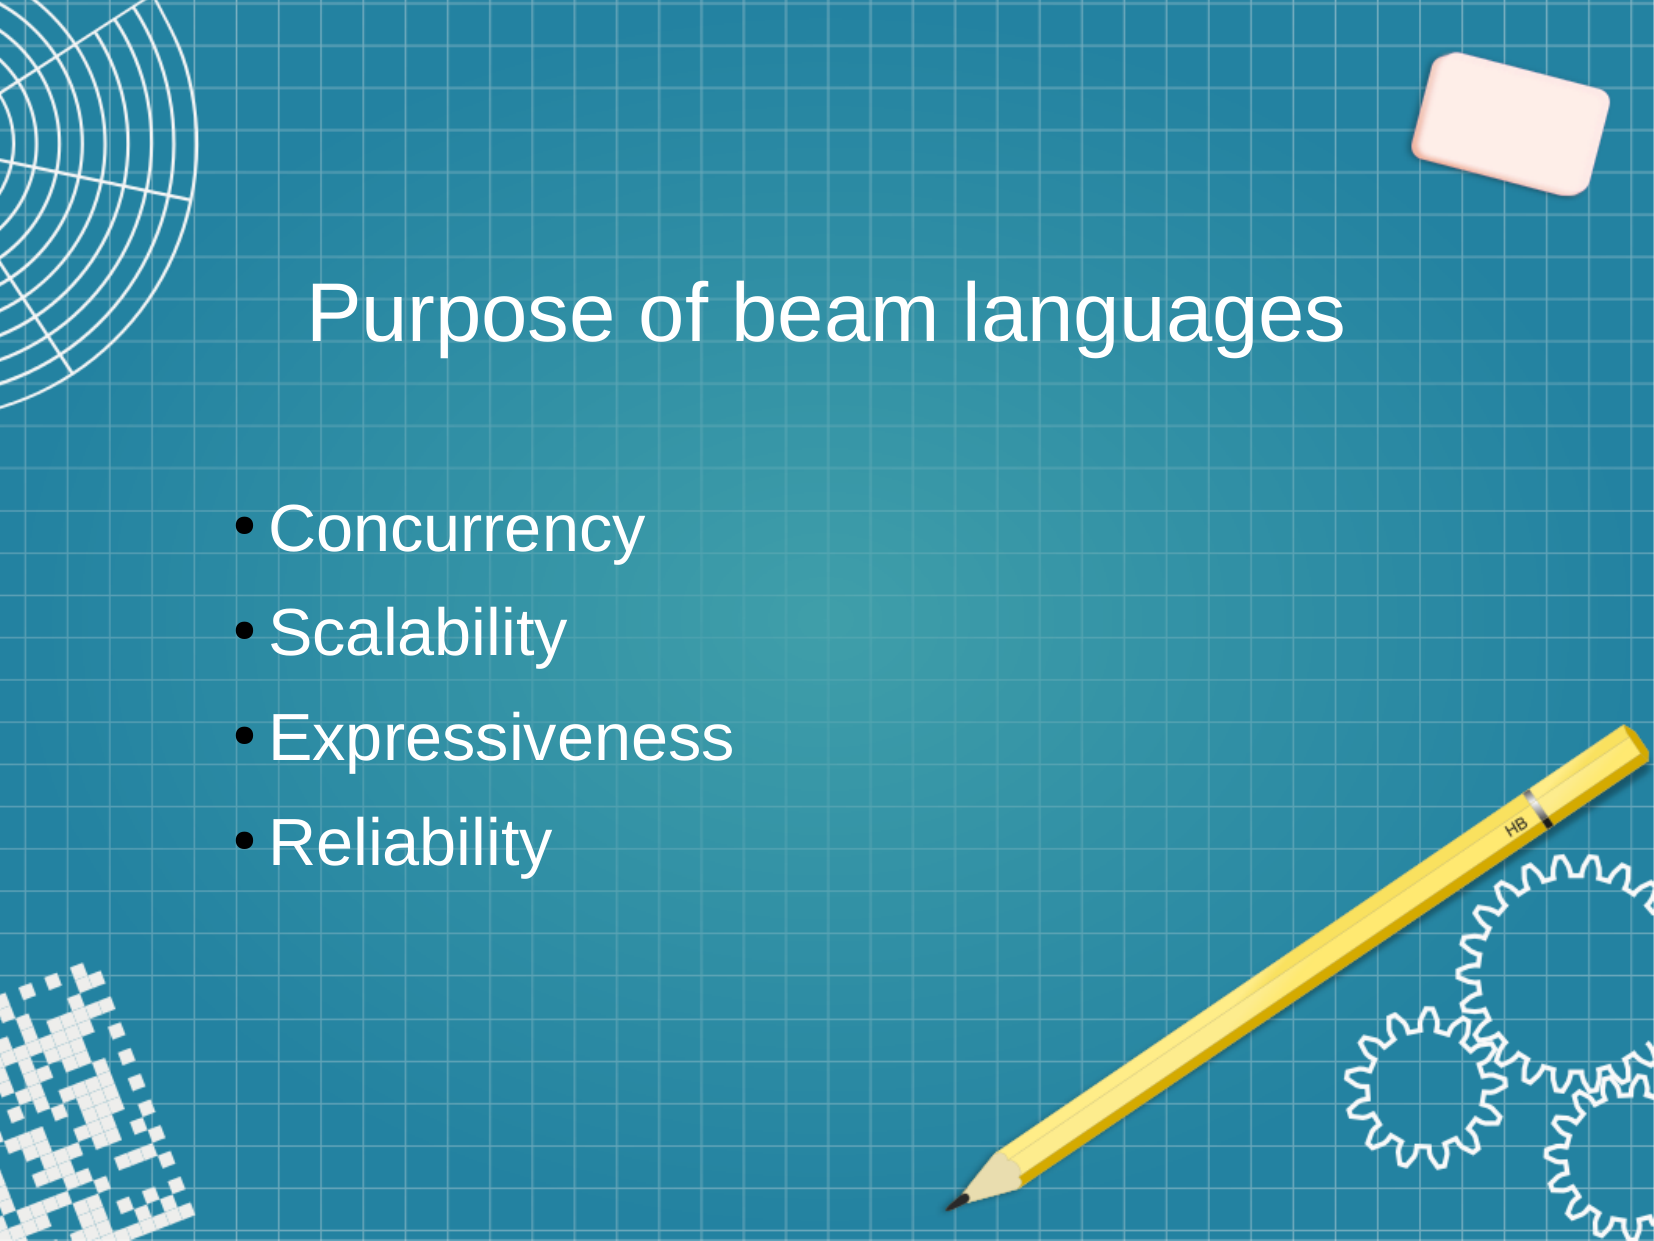

# Purpose of beam languages
Concurrency
Scalability
Expressiveness
Reliability